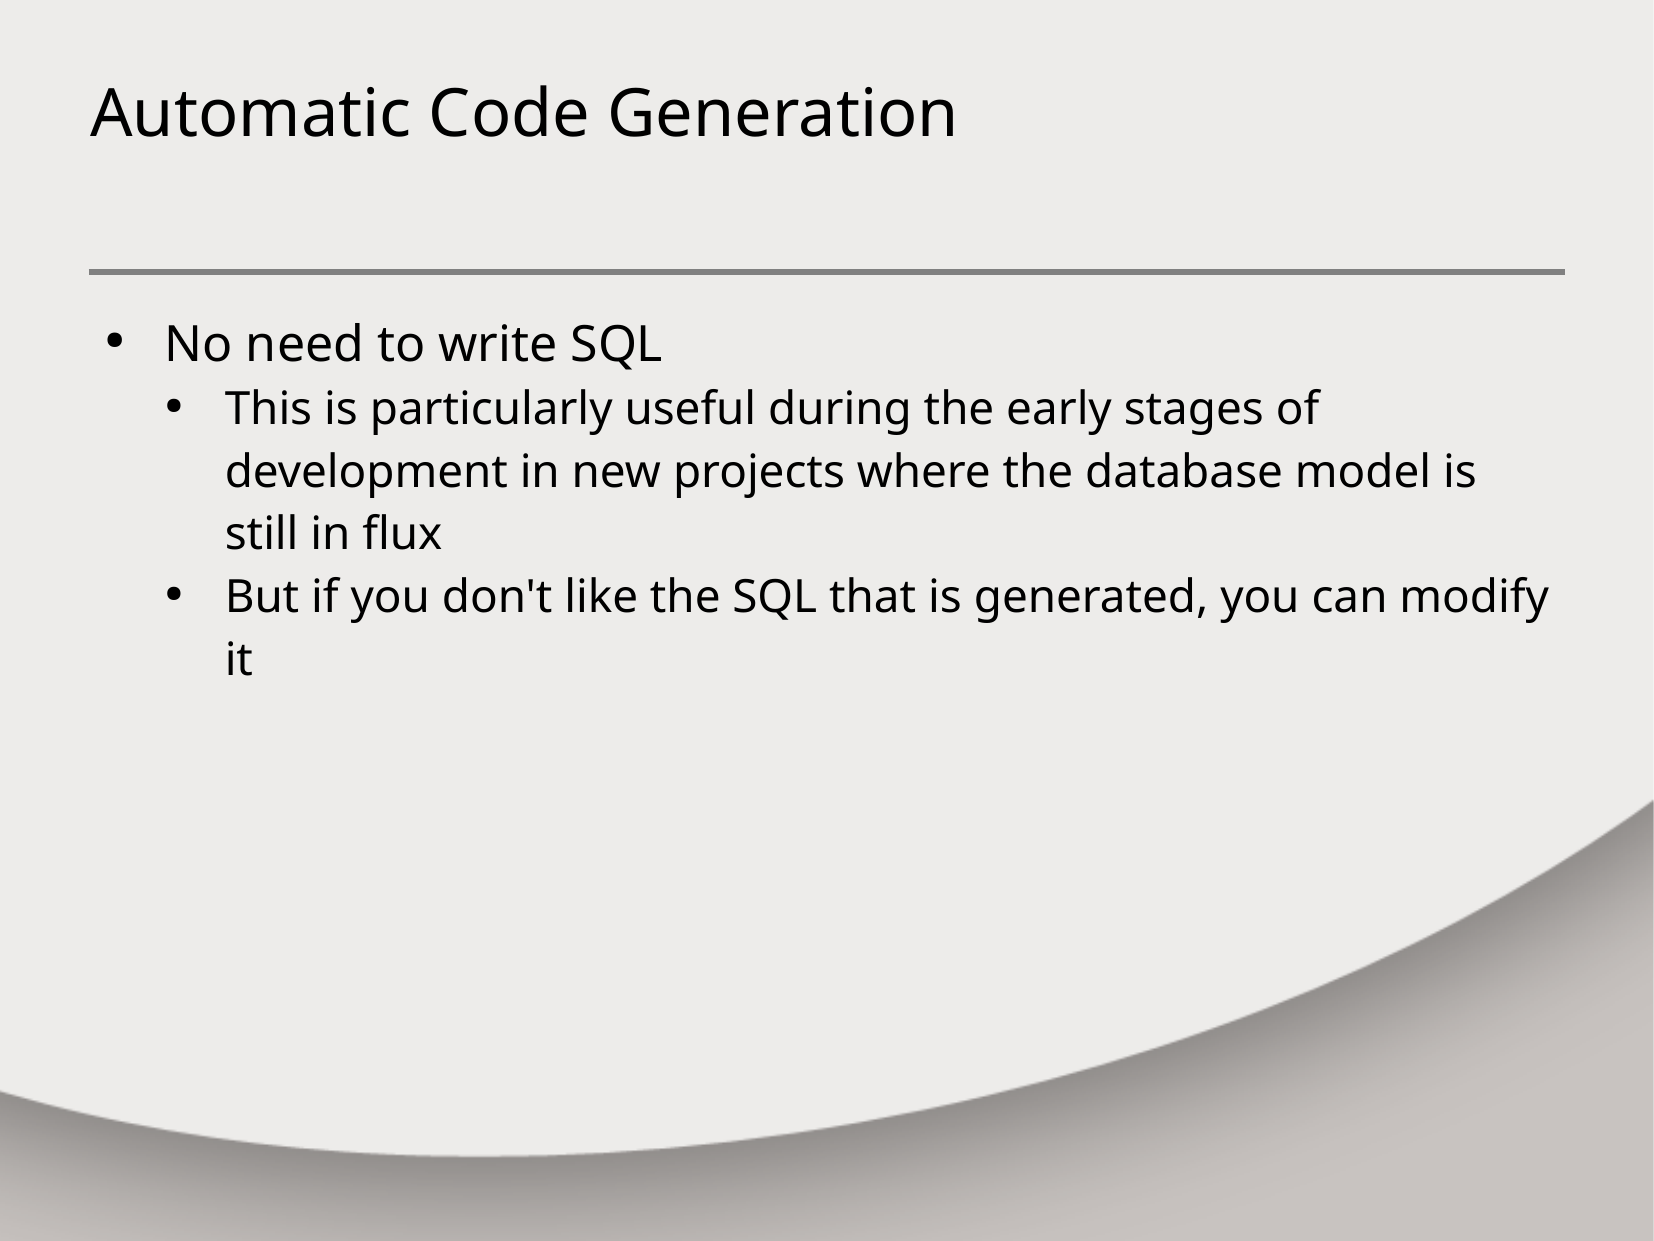

# Automatic Code Generation
No need to write SQL
This is particularly useful during the early stages of development in new projects where the database model is still in flux
But if you don't like the SQL that is generated, you can modify it